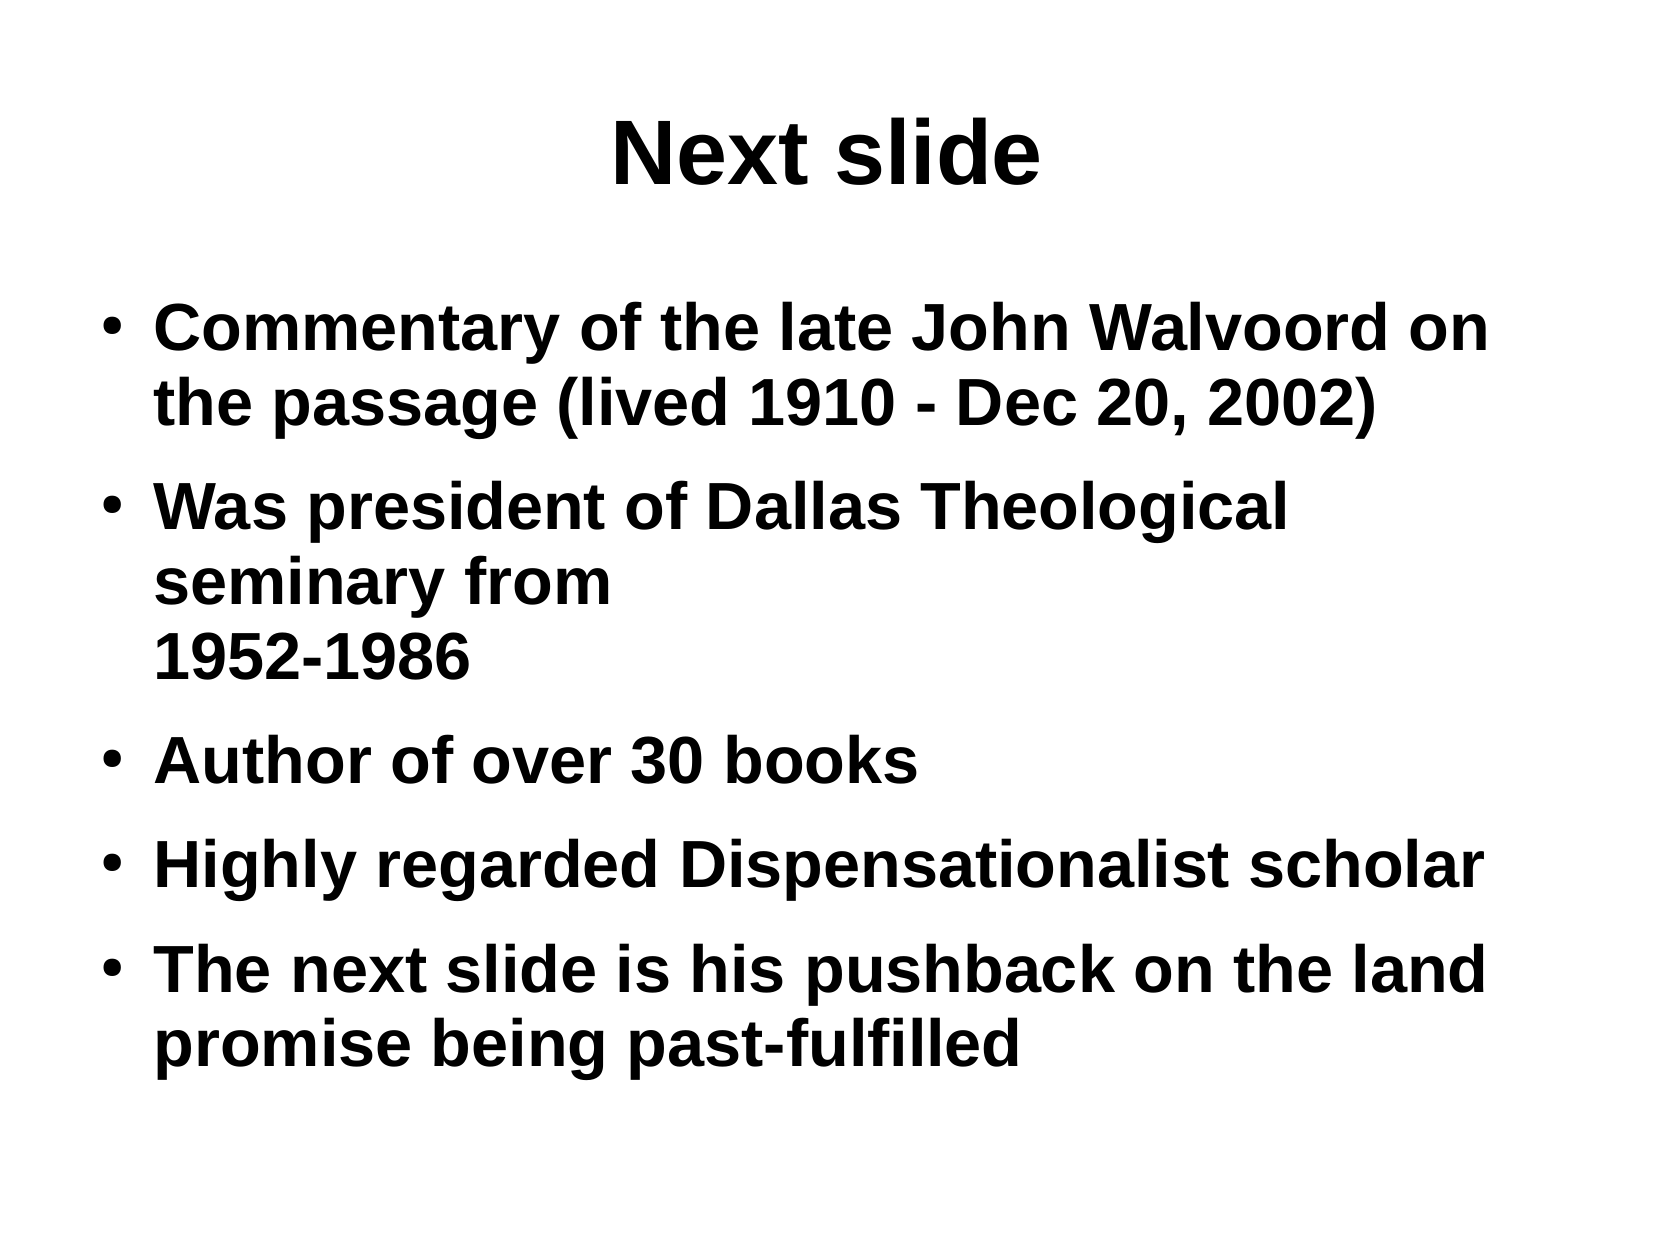

# Next slide
Commentary of the late John Walvoord on the passage (lived 1910 - Dec 20, 2002)
Was president of Dallas Theological seminary from
1952-1986
Author of over 30 books
Highly regarded Dispensationalist scholar
The next slide is his pushback on the land promise being past-fulfilled